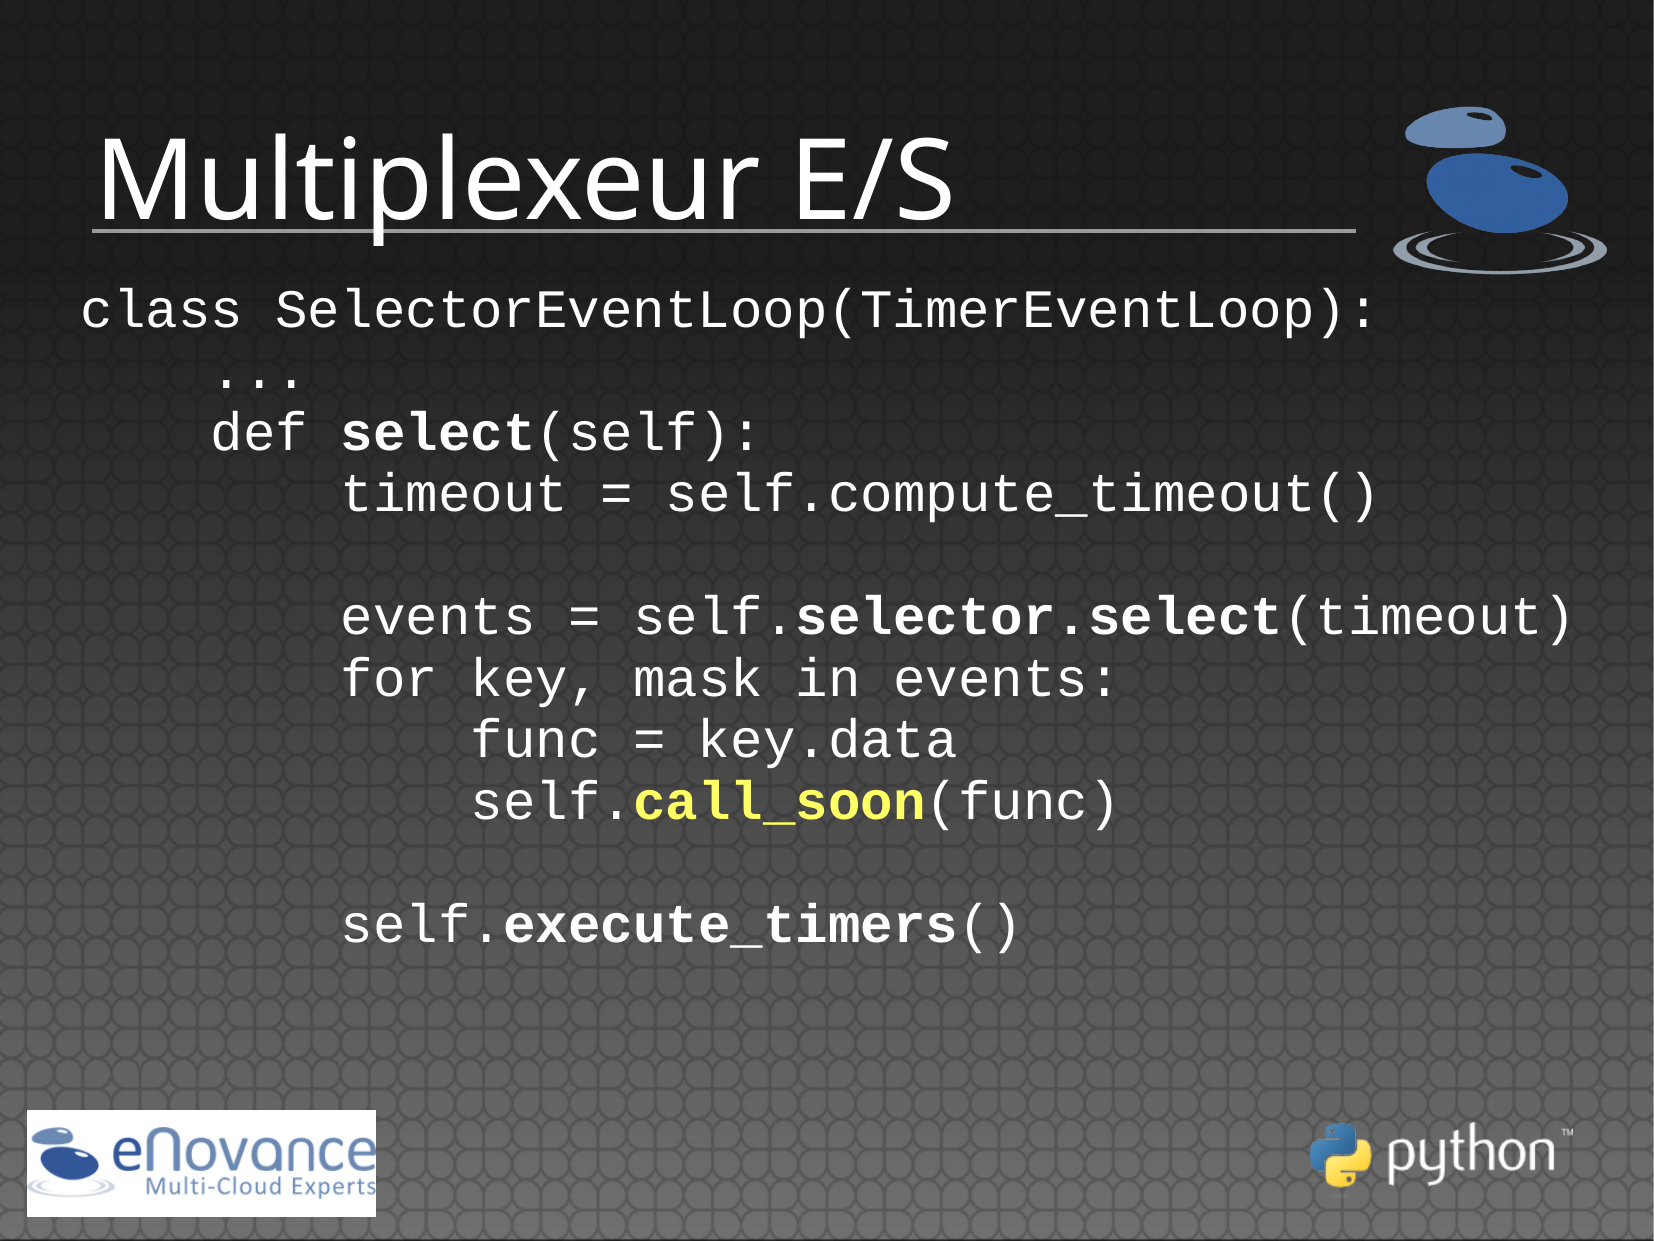

# Multiplexeur E/S
class SelectorEventLoop(TimerEventLoop):
 ...
 def select(self):
 timeout = self.compute_timeout()
 events = self.selector.select(timeout)
 for key, mask in events:
 func = key.data
 self.call_soon(func)
 self.execute_timers()